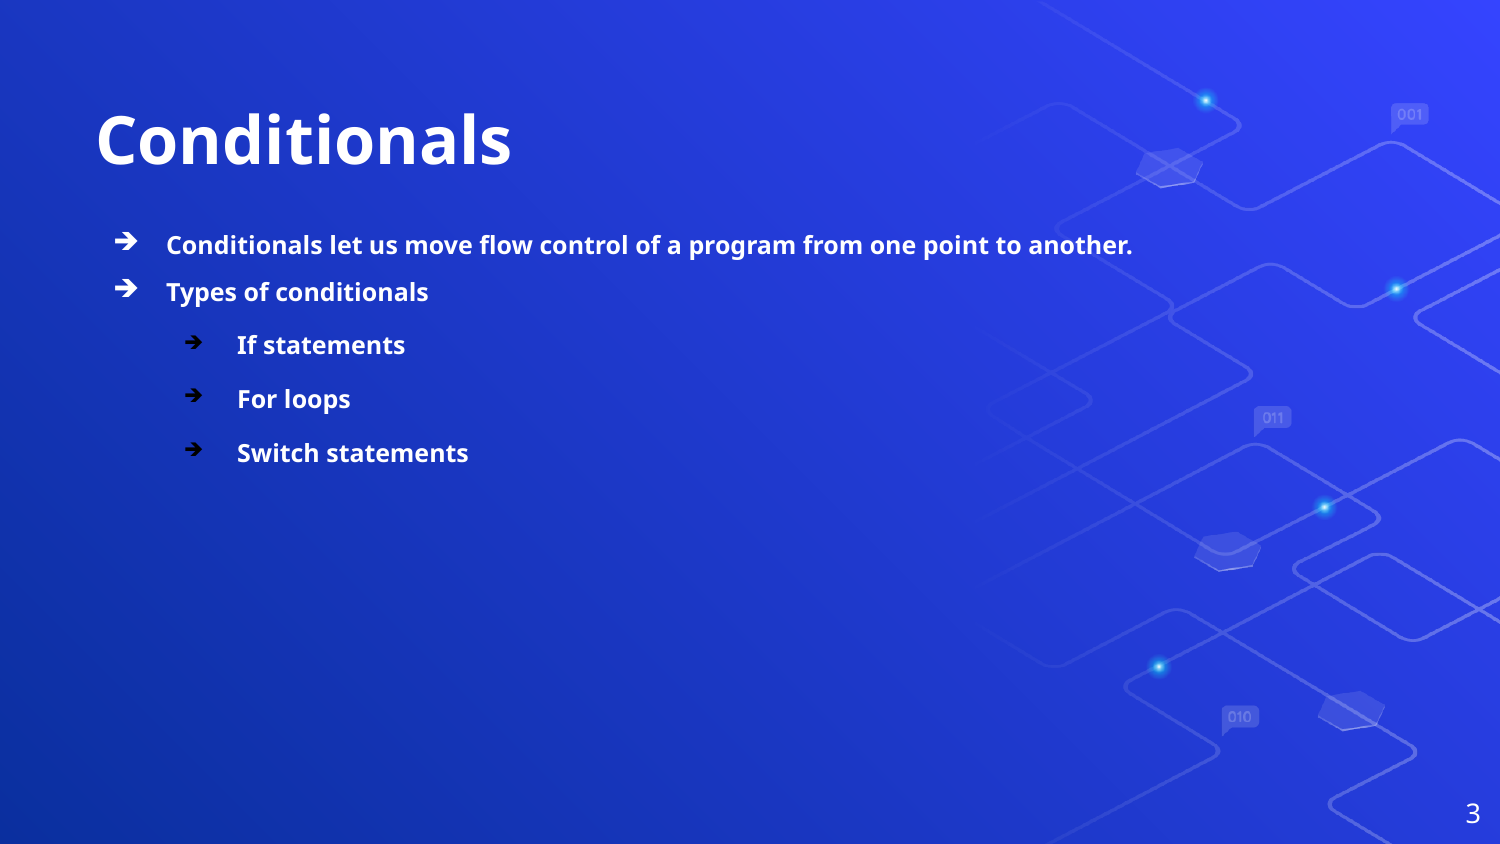

Conditionals
Conditionals let us move flow control of a program from one point to another.
Types of conditionals
If statements
For loops
Switch statements